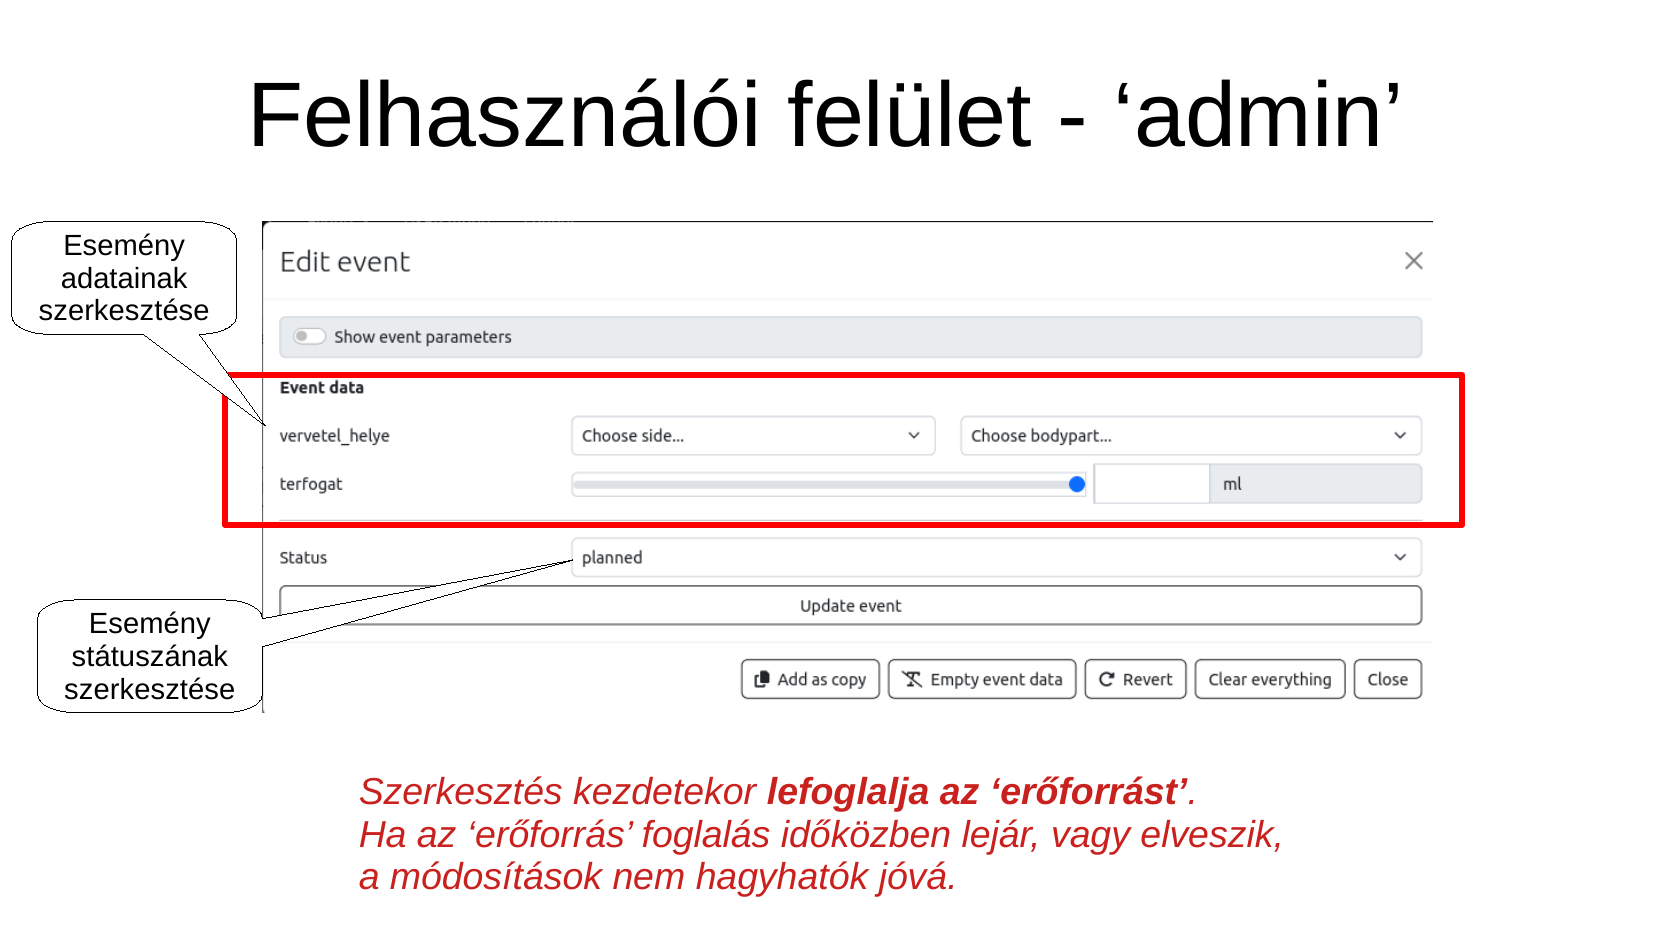

# Felhasználói felület - ‘admin’
Esemény adatainak szerkesztése
Esemény státuszának szerkesztése
Szerkesztés kezdetekor lefoglalja az ‘erőforrást’.
Ha az ‘erőforrás’ foglalás időközben lejár, vagy elveszik,
a módosítások nem hagyhatók jóvá.